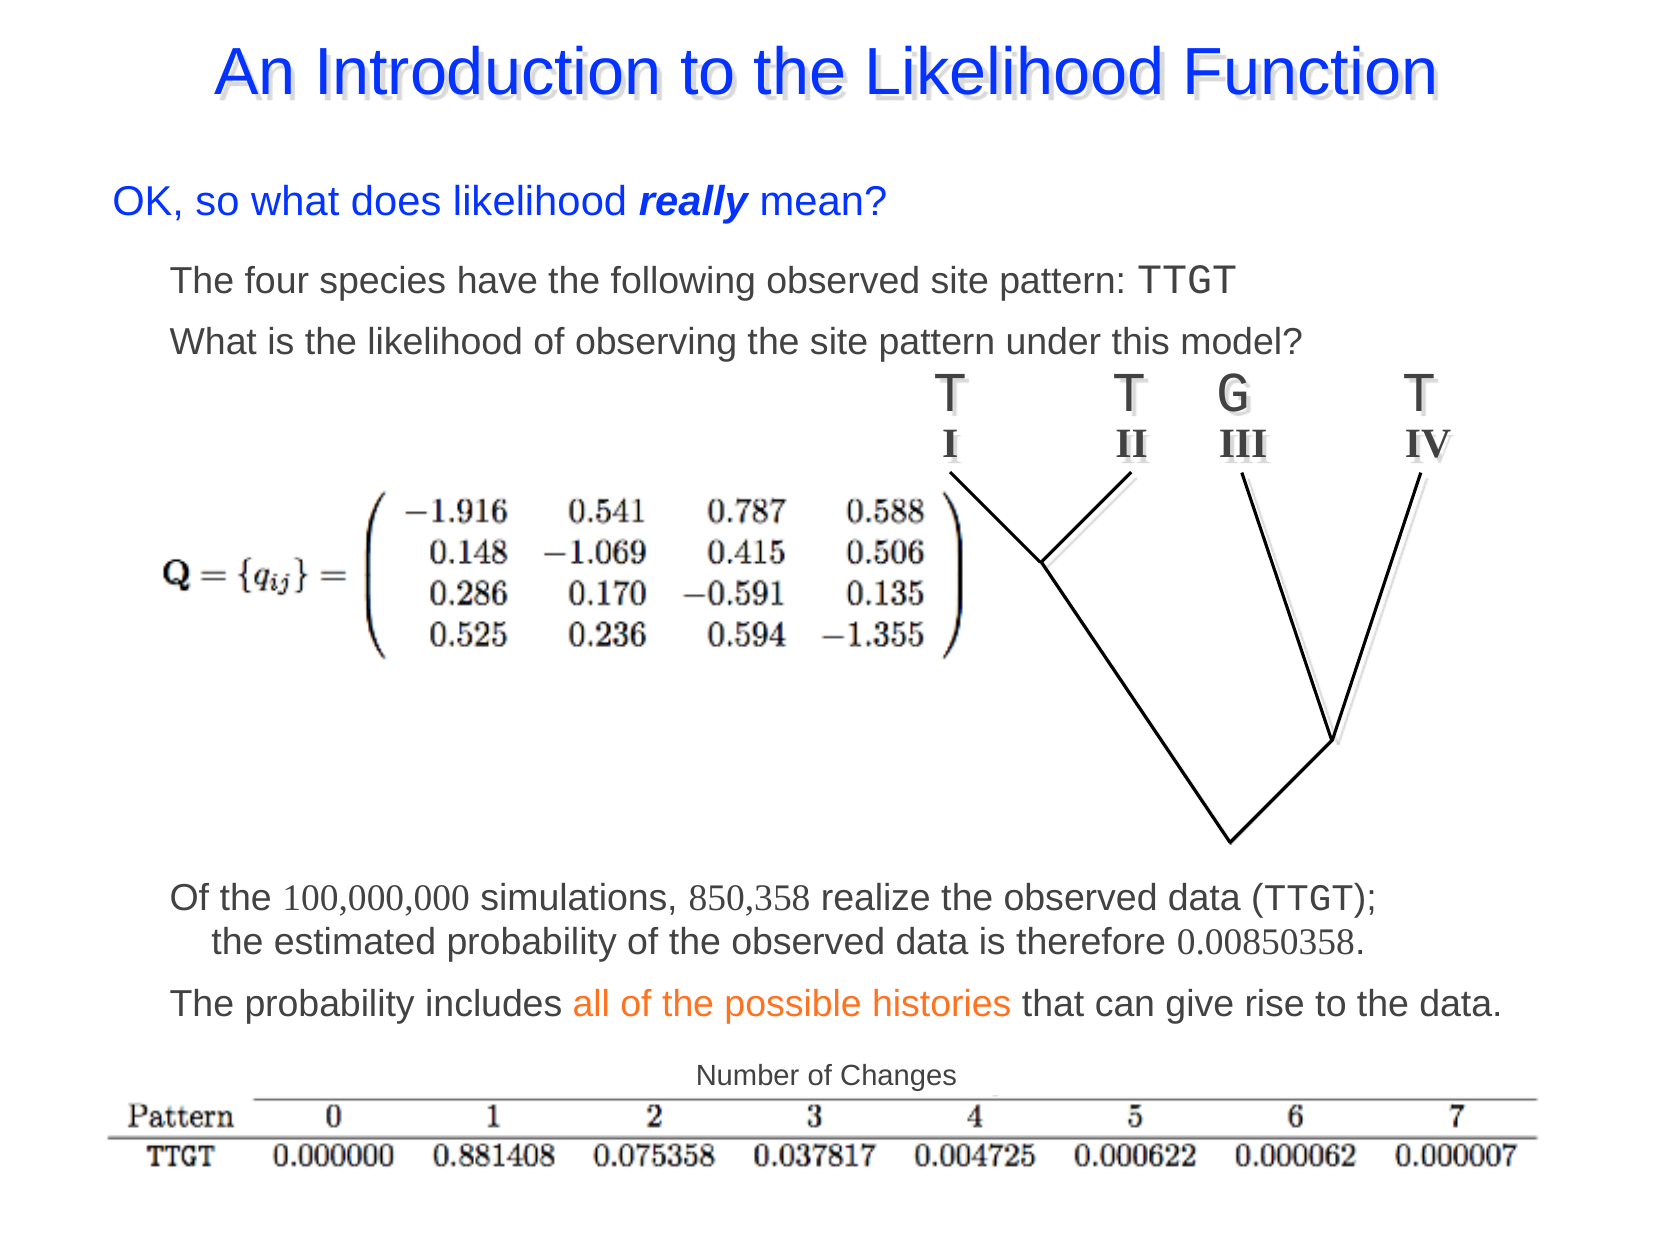

An Introduction to the Likelihood Function
OK, so what does likelihood really mean?
The four species have the following observed site pattern: TTGT
What is the likelihood of observing the site pattern under this model?
T
T
G
T
I
II
III
IV
Of the 100,000,000 simulations, 850,358 realize the observed data (TTGT);
 the estimated probability of the observed data is therefore 0.00850358.
The probability includes all of the possible histories that can give rise to the data.
Number of Changes